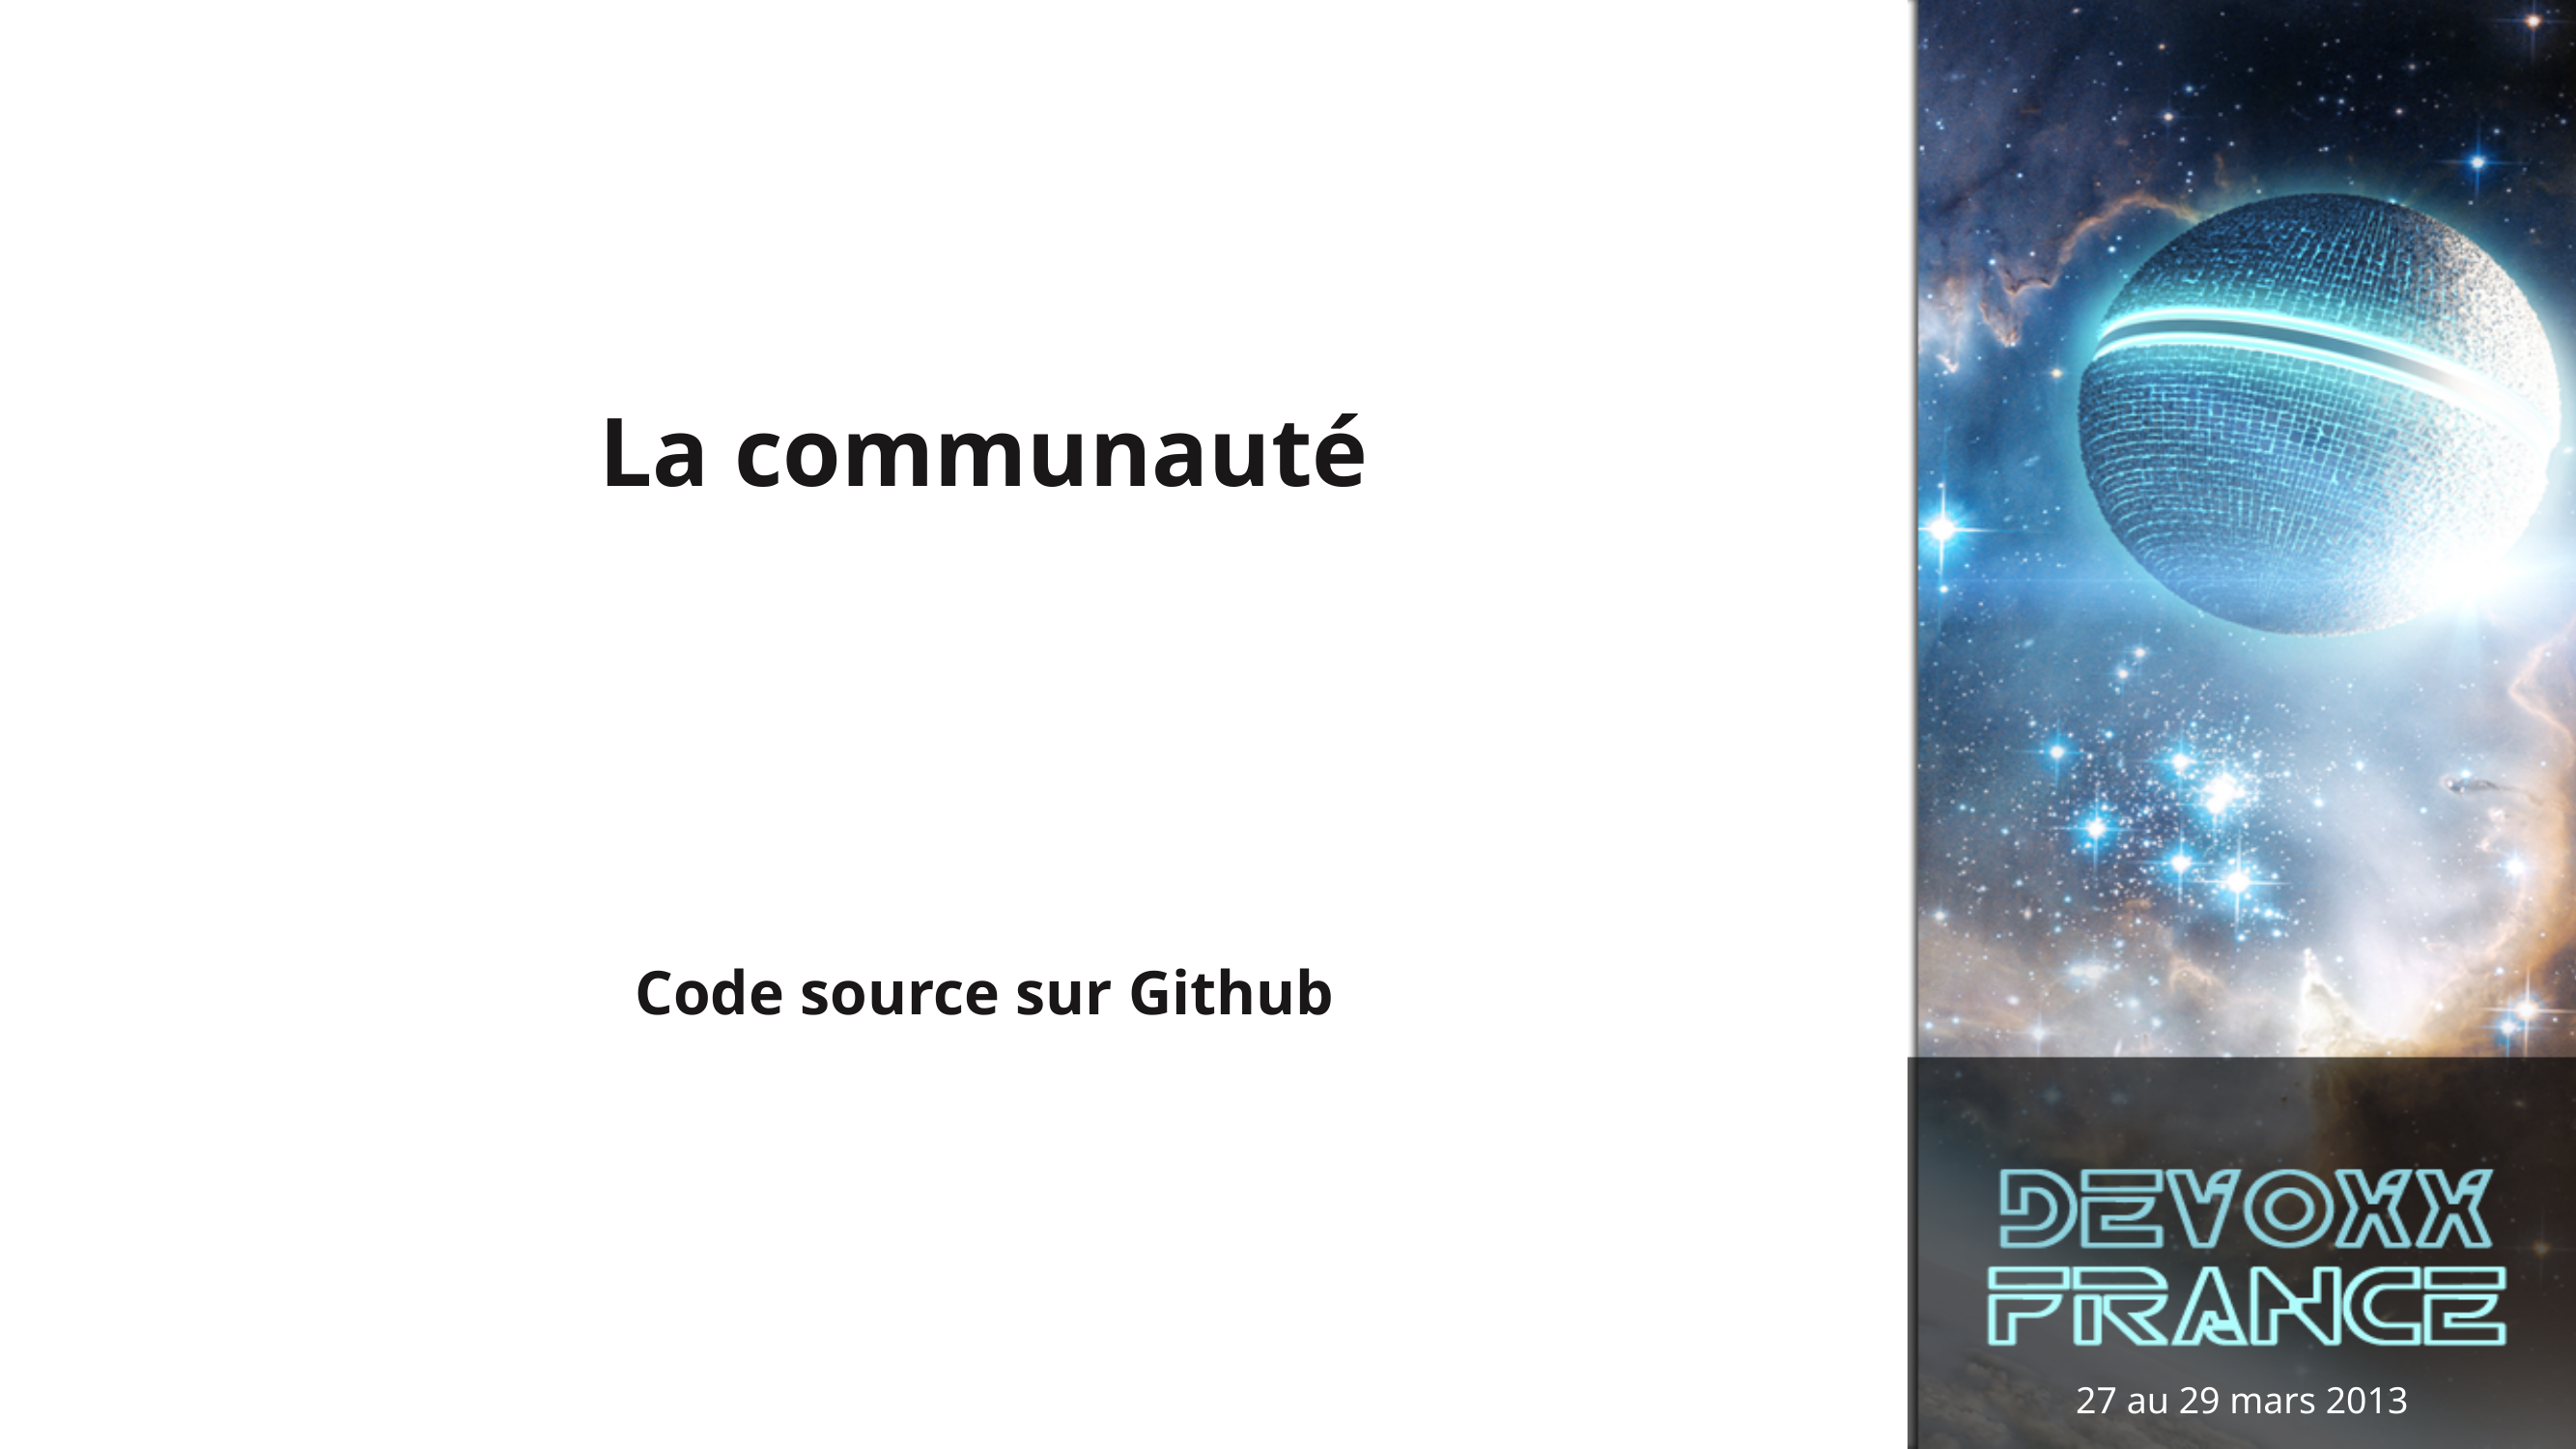

# La communauté
Code source sur Github